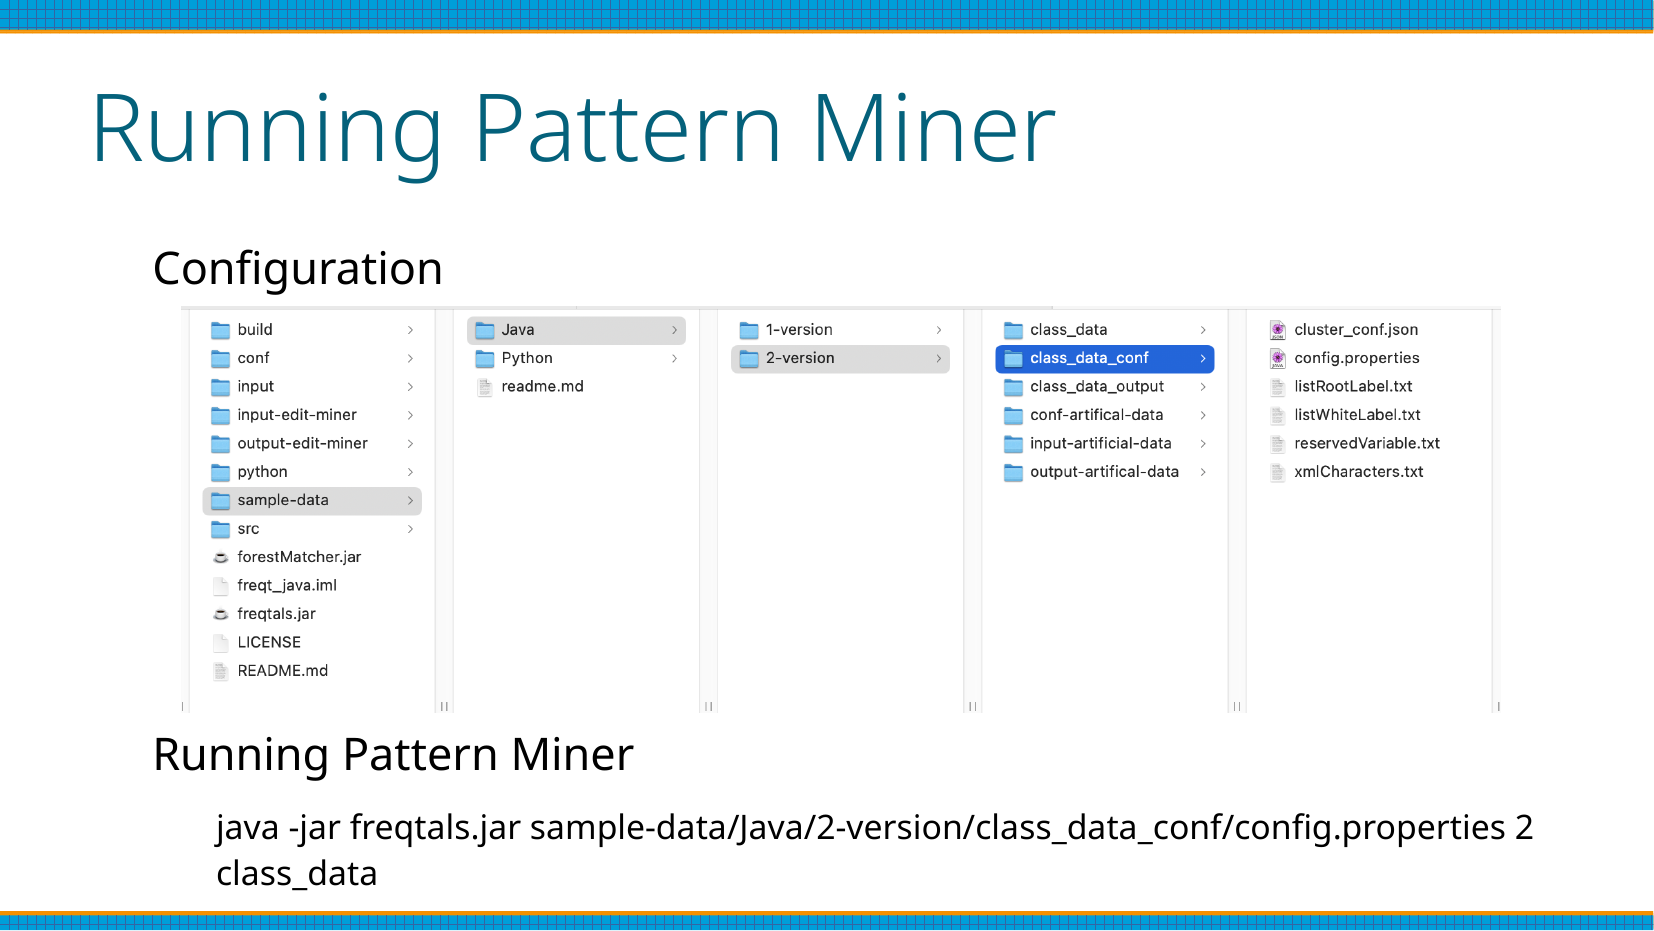

# Running Pattern Miner
Configuration
Running Pattern Miner
java -jar freqtals.jar sample-data/Java/2-version/class_data_conf/config.properties 2 class_data